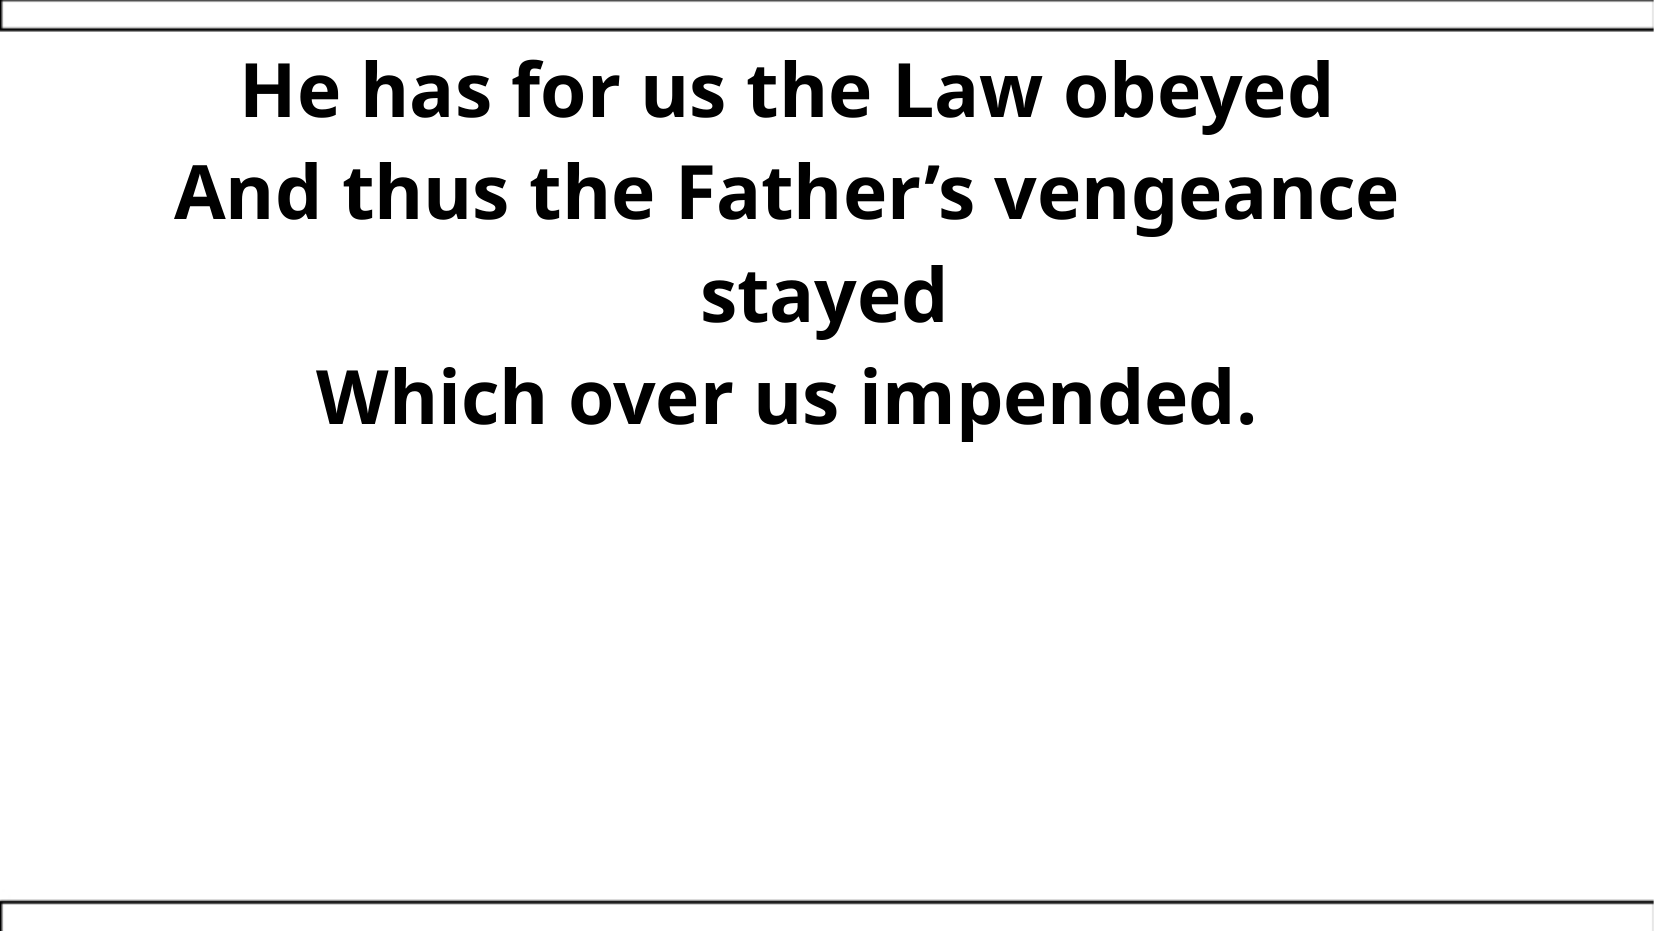

He has for us the Law obeyed
And thus the Father’s vengeance stayed
Which over us impended.